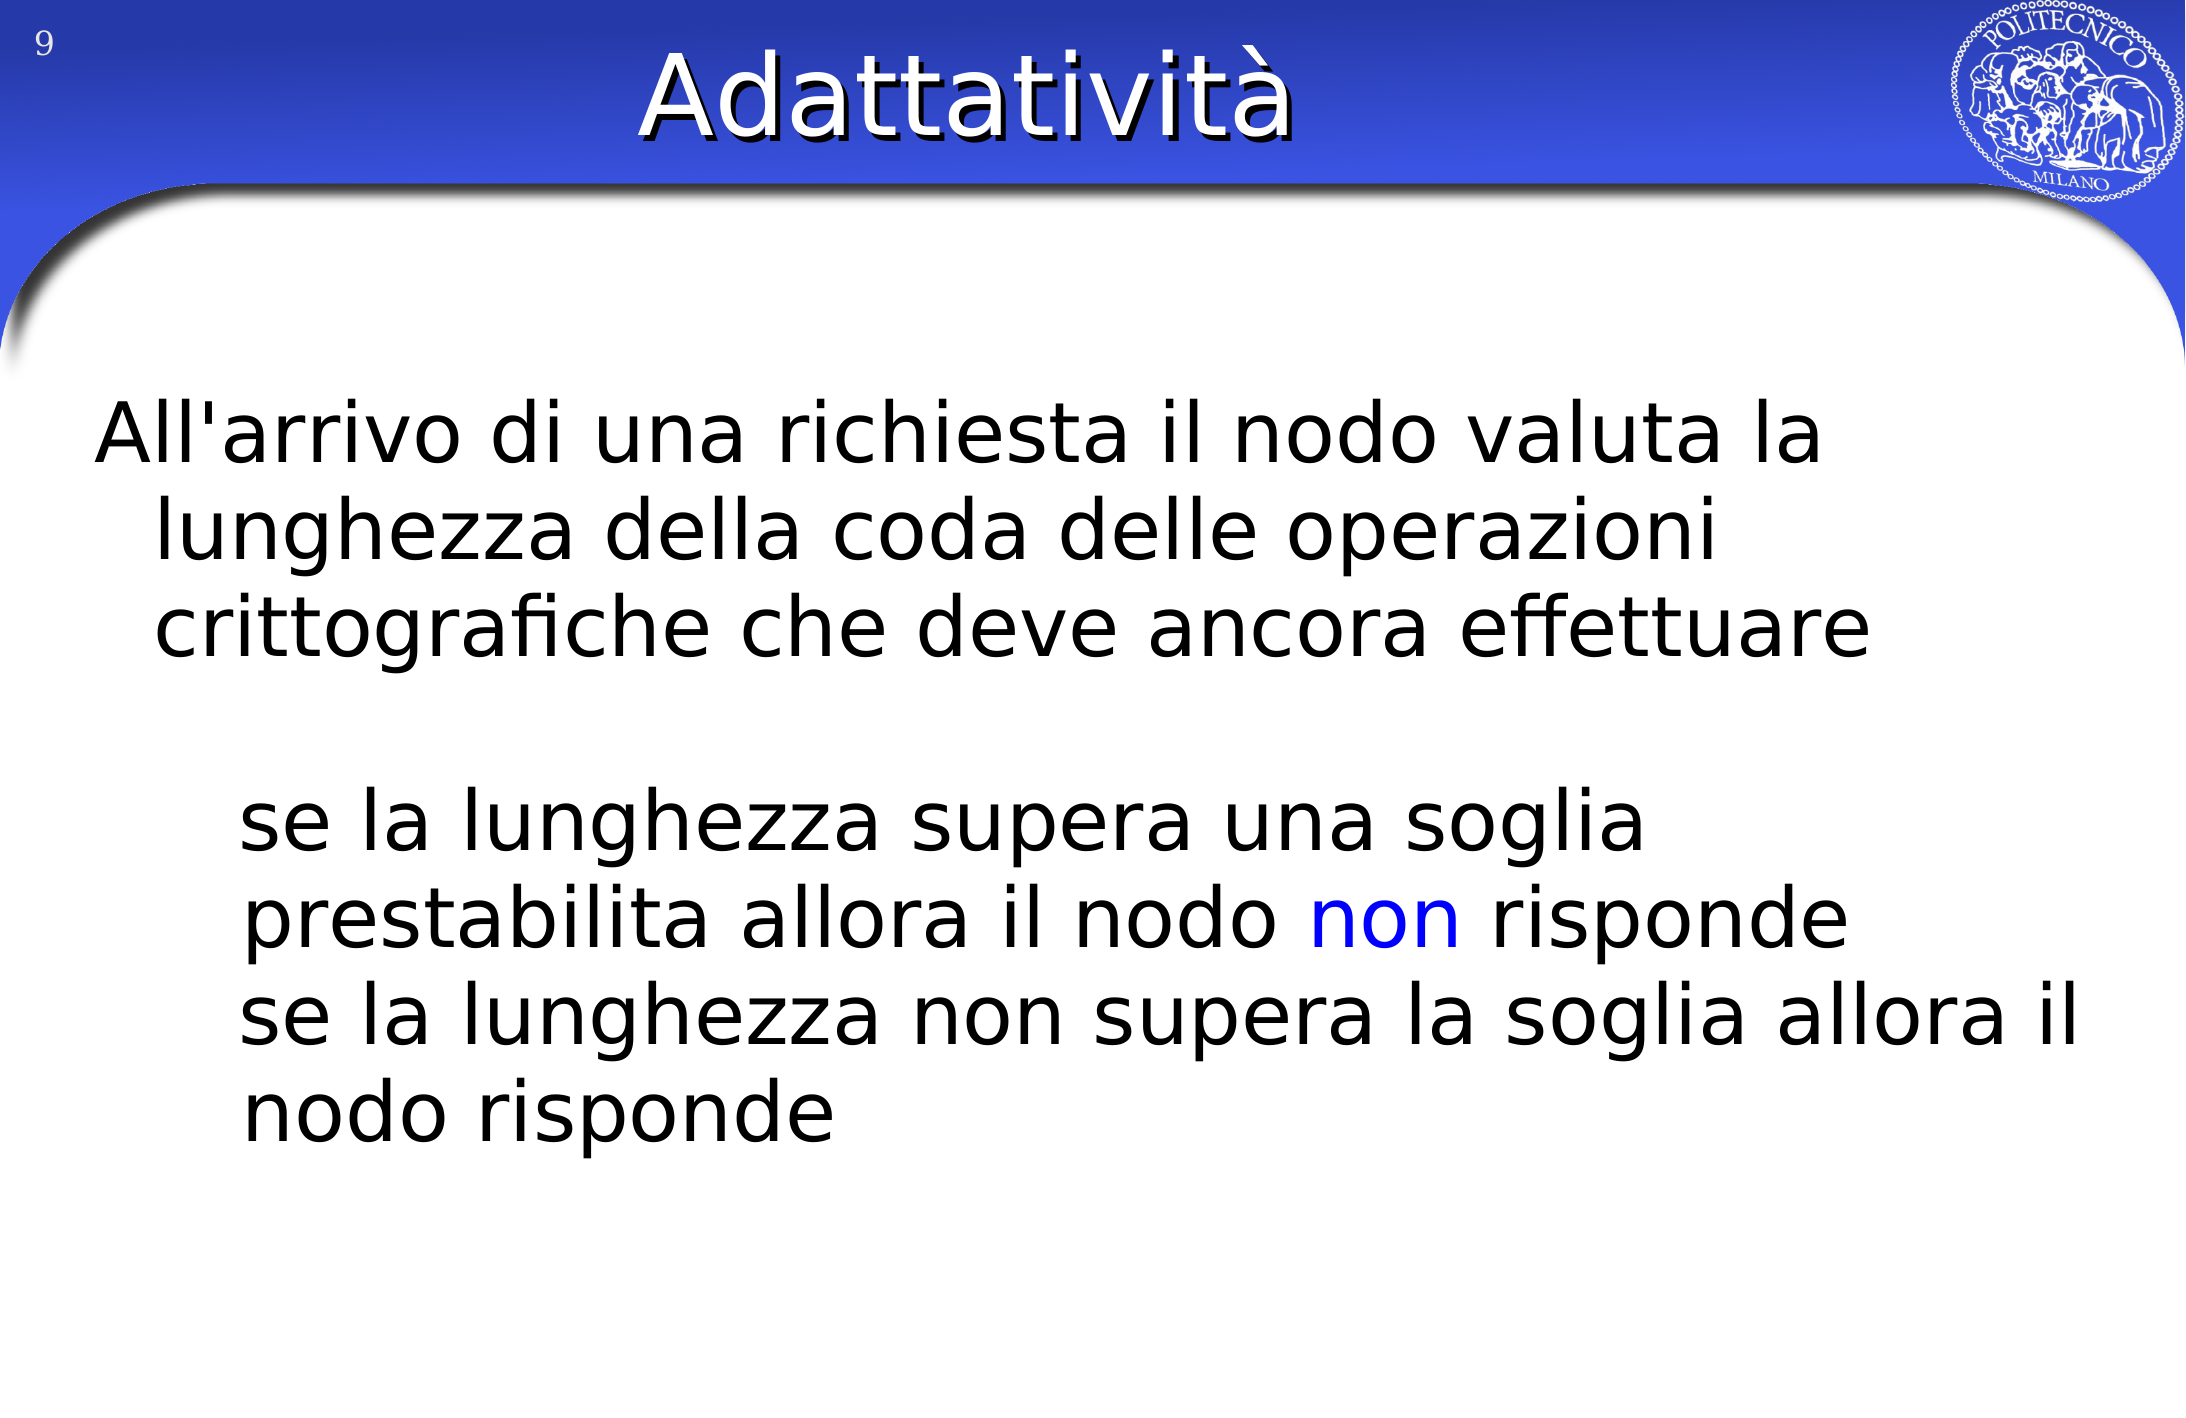

9
# Adattatività
All'arrivo di una richiesta il nodo valuta la lunghezza della coda delle operazioni crittografiche che deve ancora effettuare
 se la lunghezza supera una soglia prestabilita allora il nodo non risponde
 se la lunghezza non supera la soglia allora il nodo risponde